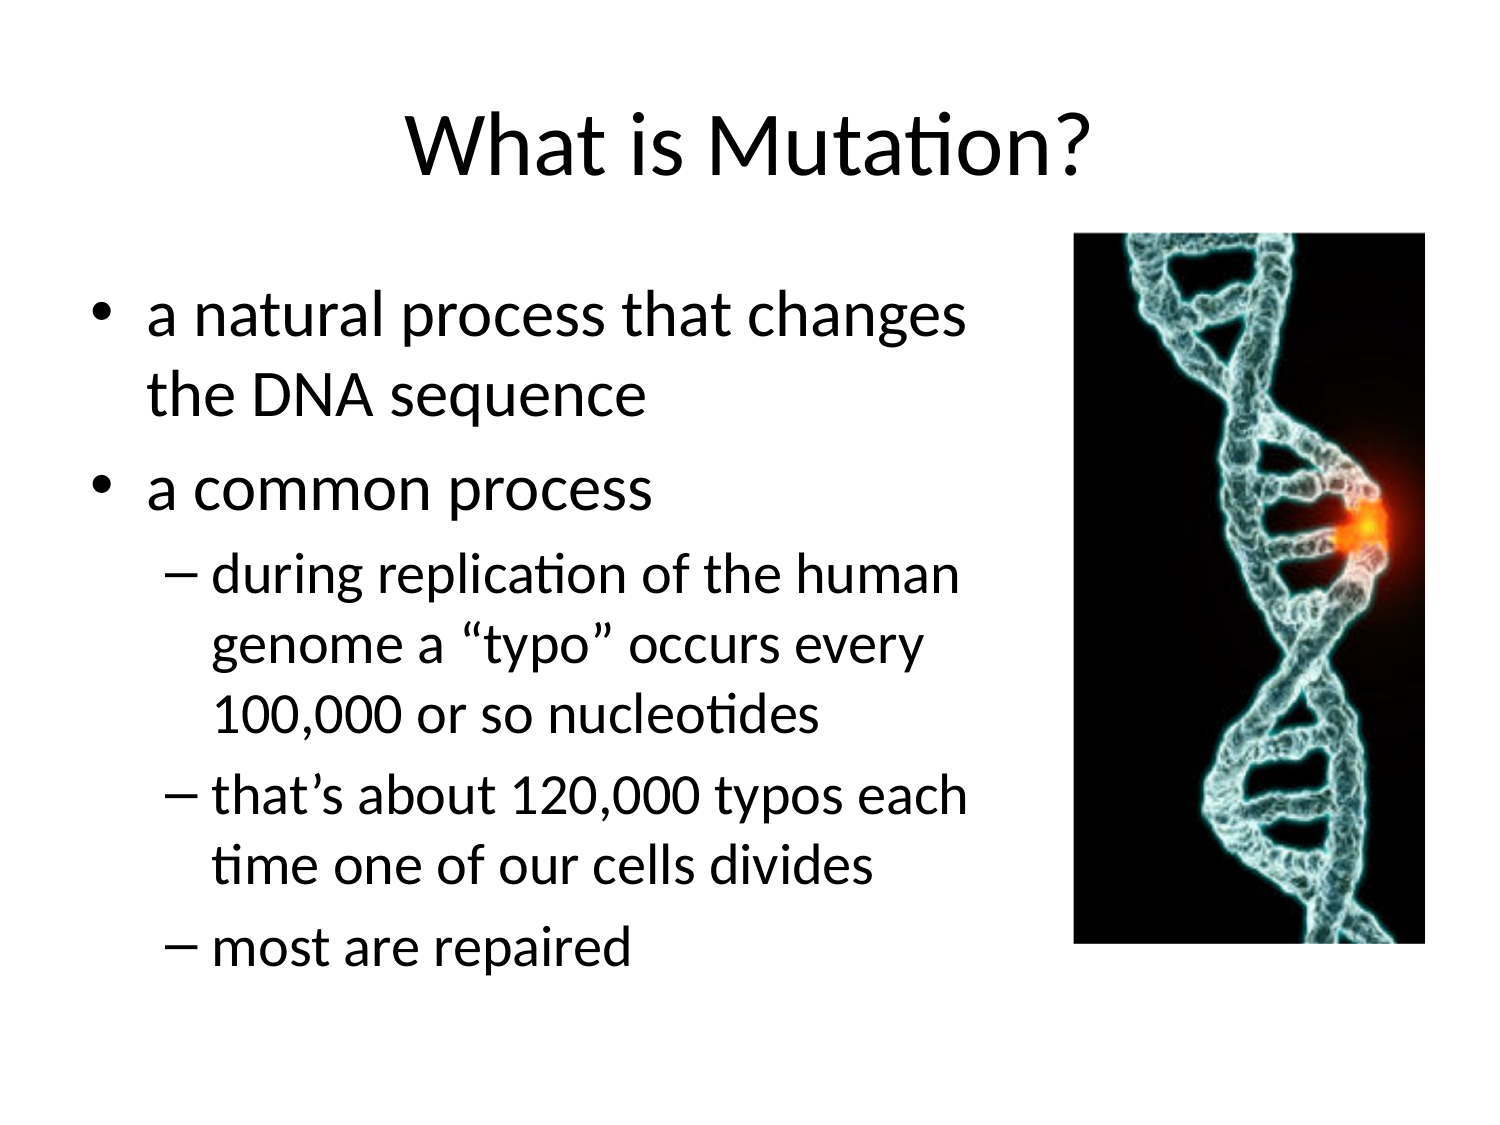

# What is Mutation?
a natural process that changes the DNA sequence
a common process
during replication of the human genome a “typo” occurs every 100,000 or so nucleotides
that’s about 120,000 typos each time one of our cells divides
most are repaired